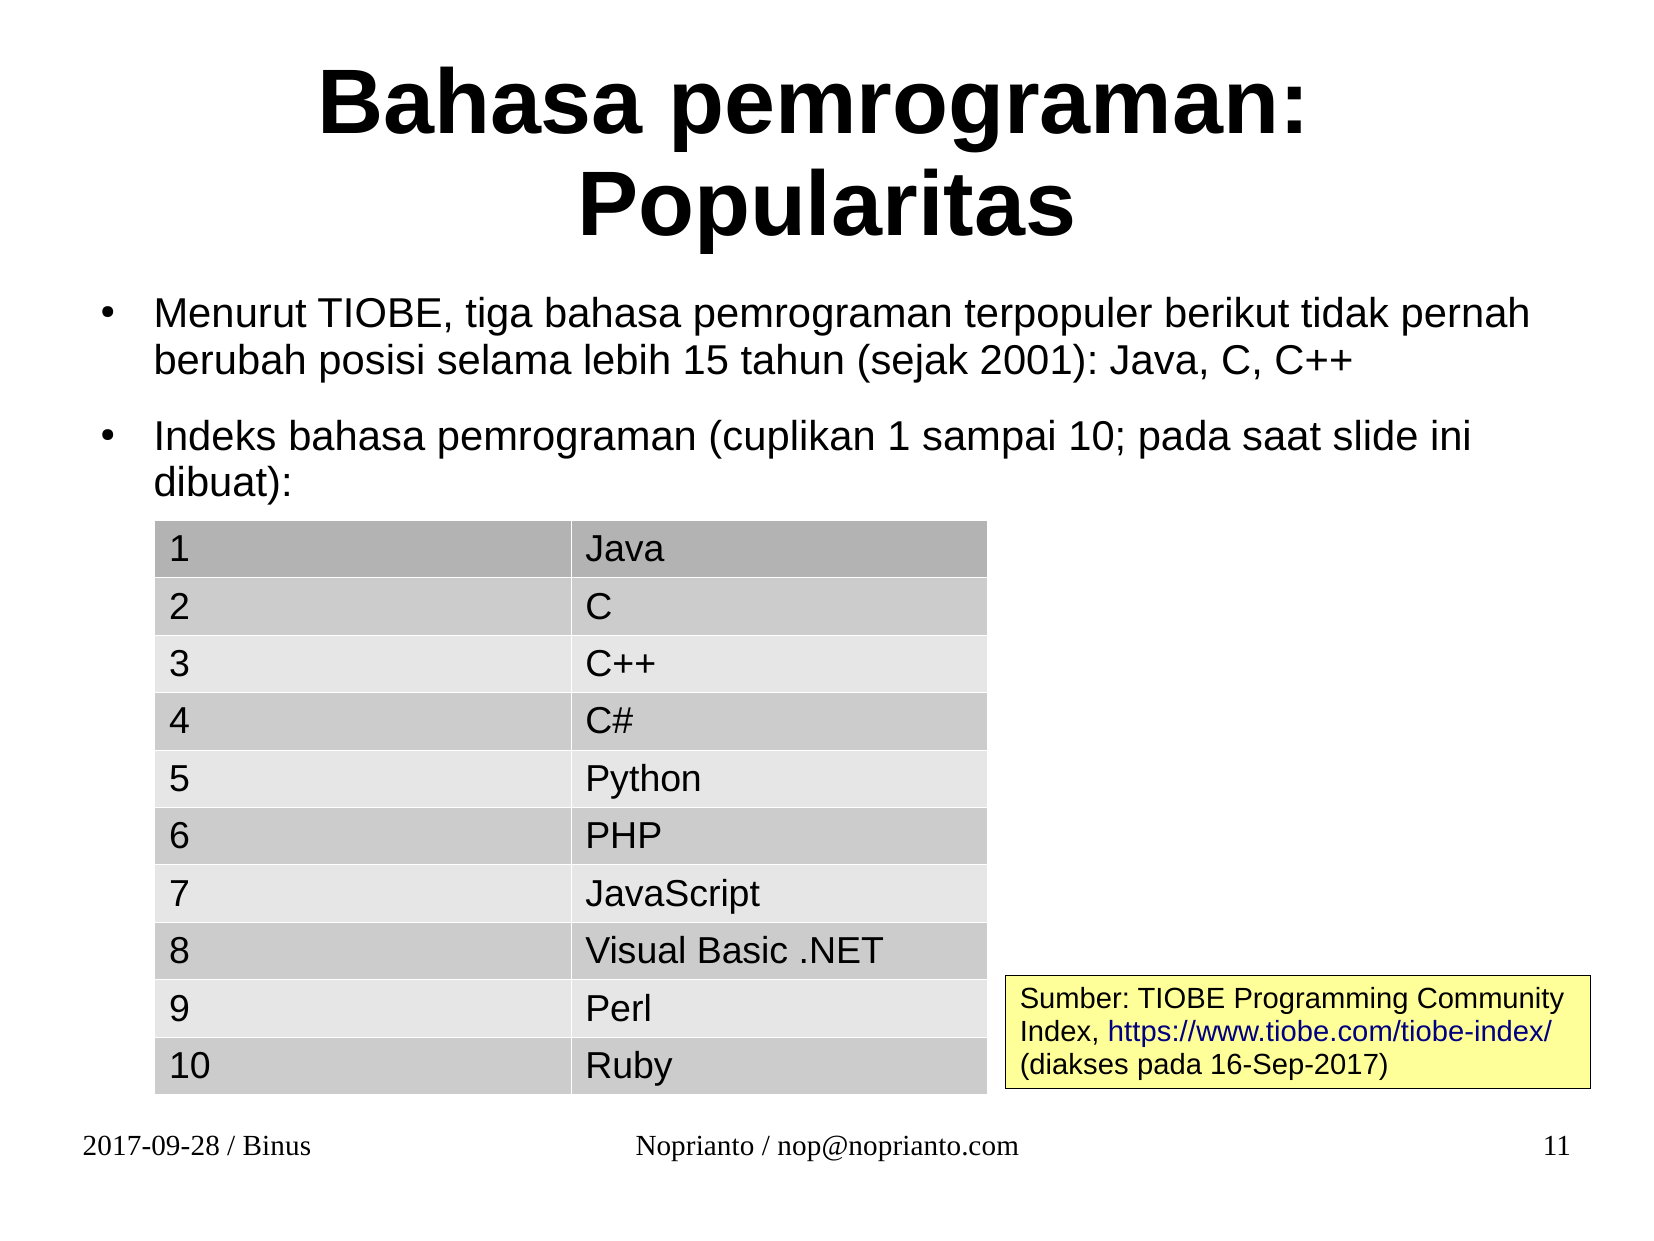

# Bahasa pemrograman: Popularitas
Menurut TIOBE, tiga bahasa pemrograman terpopuler berikut tidak pernah berubah posisi selama lebih 15 tahun (sejak 2001): Java, C, C++
Indeks bahasa pemrograman (cuplikan 1 sampai 10; pada saat slide ini dibuat):
| 1 | Java |
| --- | --- |
| 2 | C |
| 3 | C++ |
| 4 | C# |
| 5 | Python |
| 6 | PHP |
| 7 | JavaScript |
| 8 | Visual Basic .NET |
| 9 | Perl |
| 10 | Ruby |
Sumber: TIOBE Programming Community Index, https://www.tiobe.com/tiobe-index/
(diakses pada 16-Sep-2017)
2017-09-28 / Binus
Noprianto / nop@noprianto.com
11